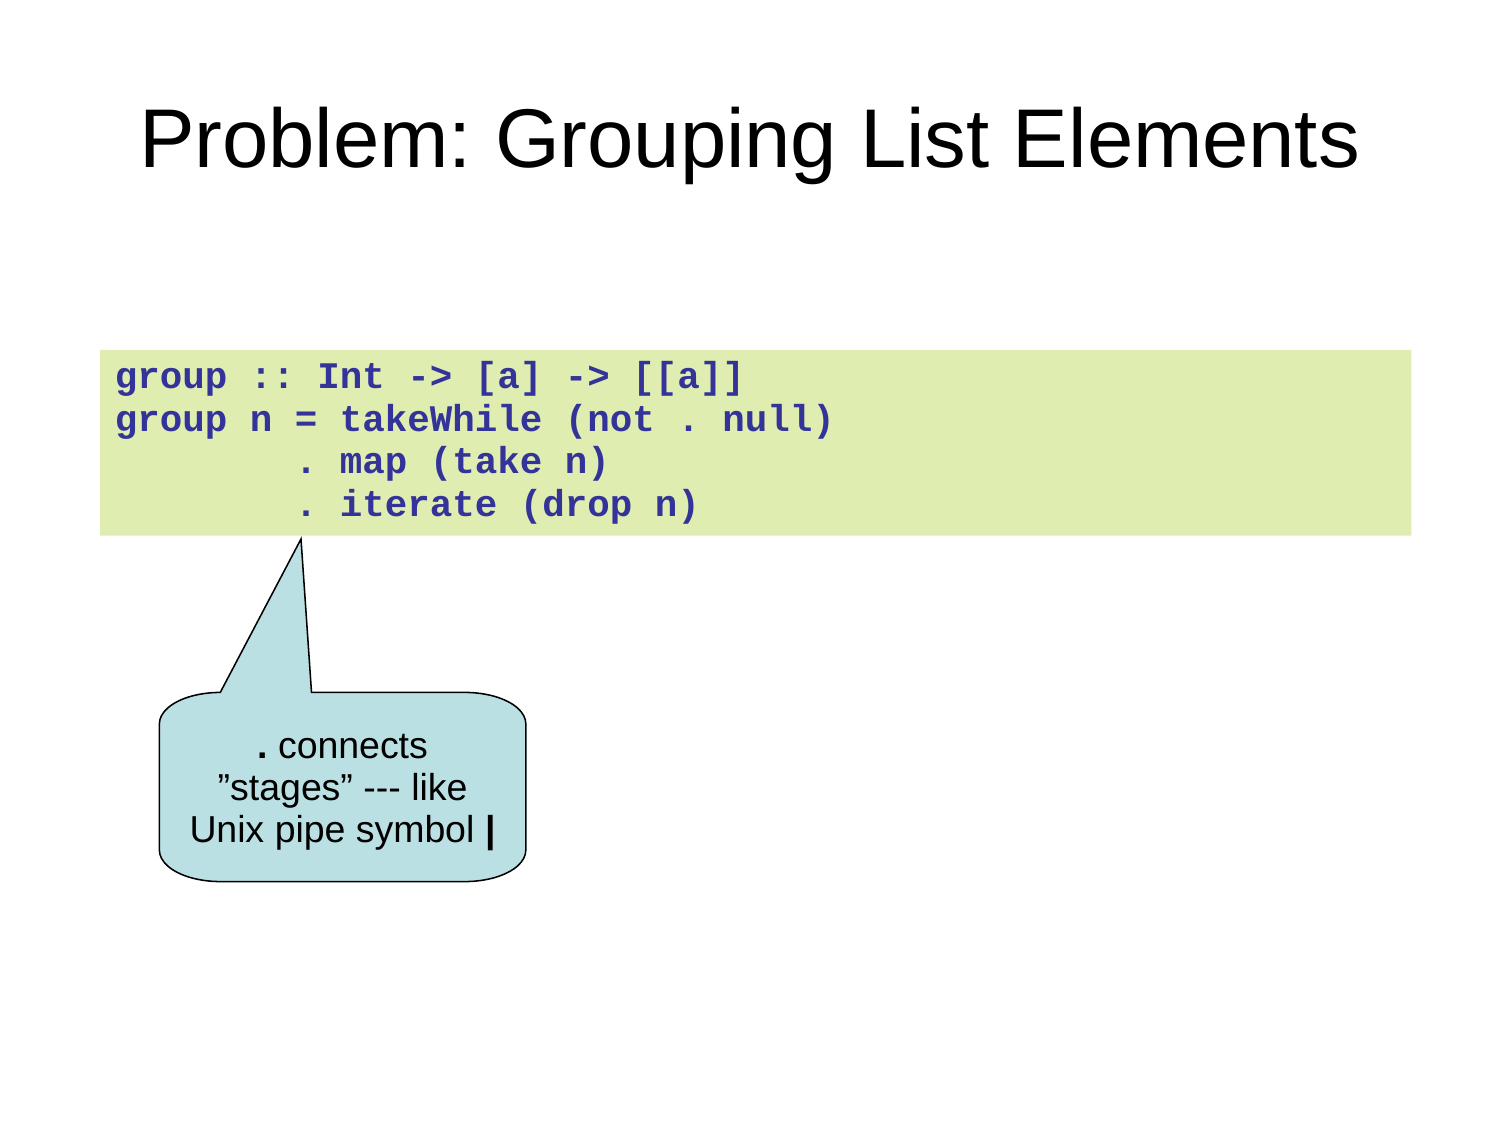

# Problem: Grouping List Elements
group :: Int -> [a] -> [[a]]
group n = takeWhile (not . null)
 . map (take n)
 . iterate (drop n)
. connects ”stages” --- like Unix pipe symbol |